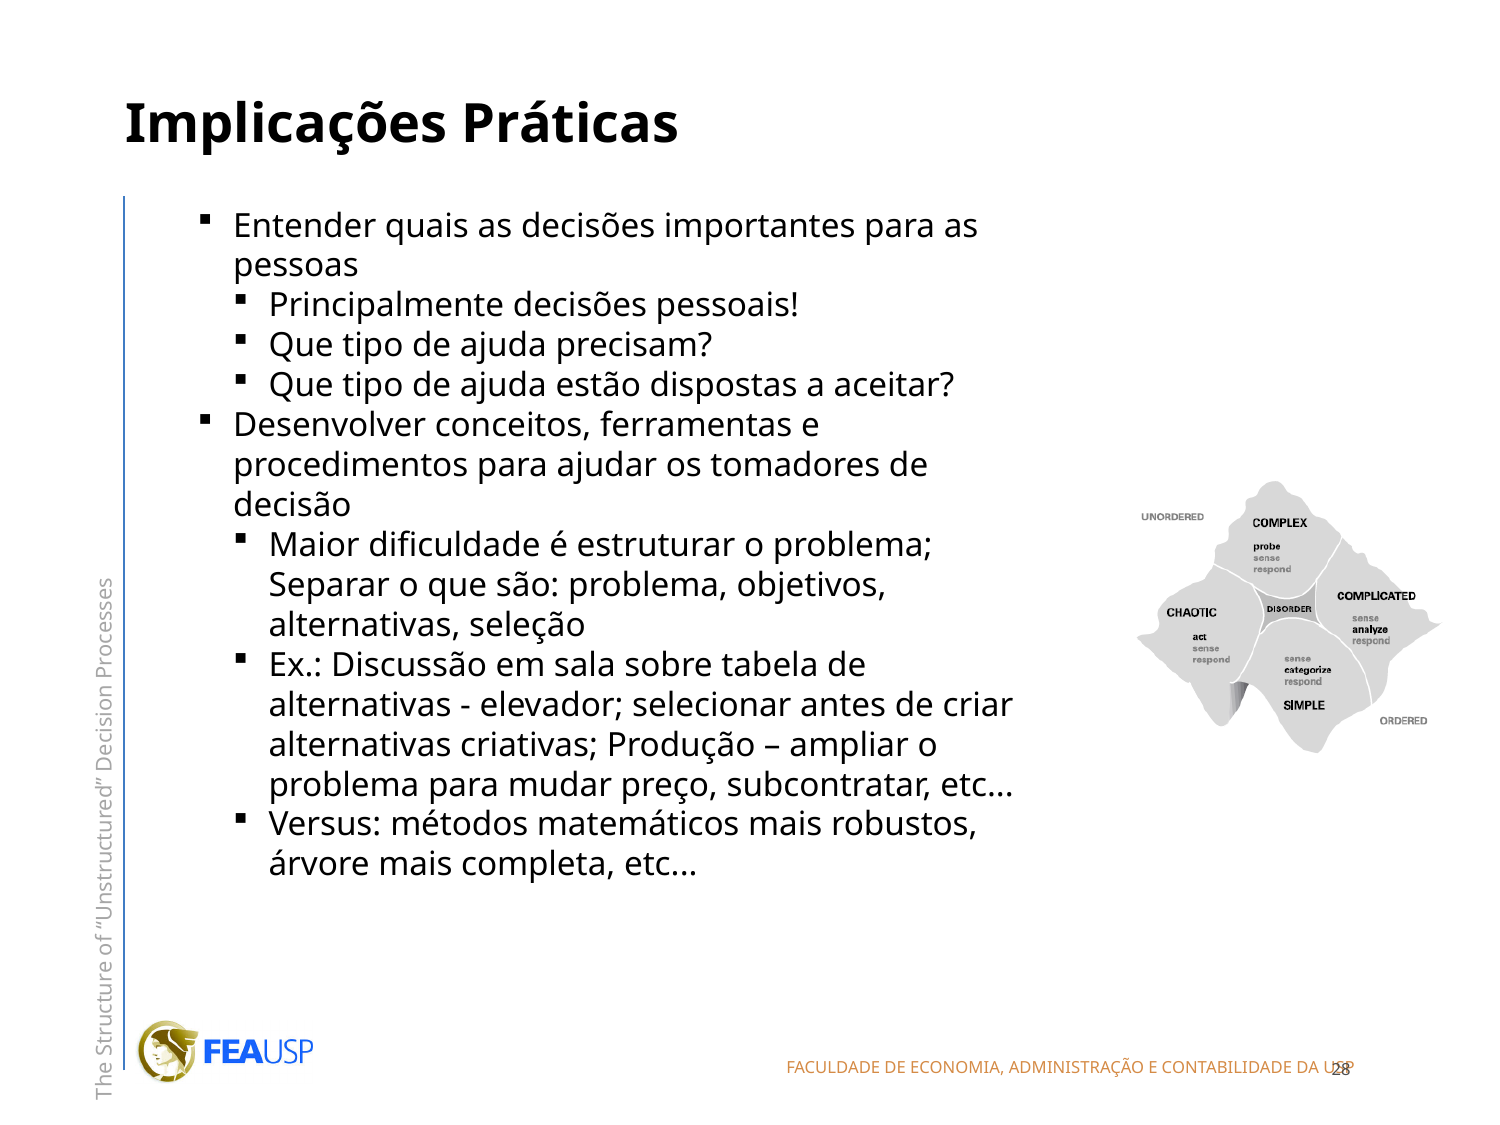

Implicações Práticas
Entender quais as decisões importantes para as pessoas
Principalmente decisões pessoais!
Que tipo de ajuda precisam?
Que tipo de ajuda estão dispostas a aceitar?
Desenvolver conceitos, ferramentas e procedimentos para ajudar os tomadores de decisão
Maior dificuldade é estruturar o problema; Separar o que são: problema, objetivos, alternativas, seleção
Ex.: Discussão em sala sobre tabela de alternativas - elevador; selecionar antes de criar alternativas criativas; Produção – ampliar o problema para mudar preço, subcontratar, etc...
Versus: métodos matemáticos mais robustos, árvore mais completa, etc...